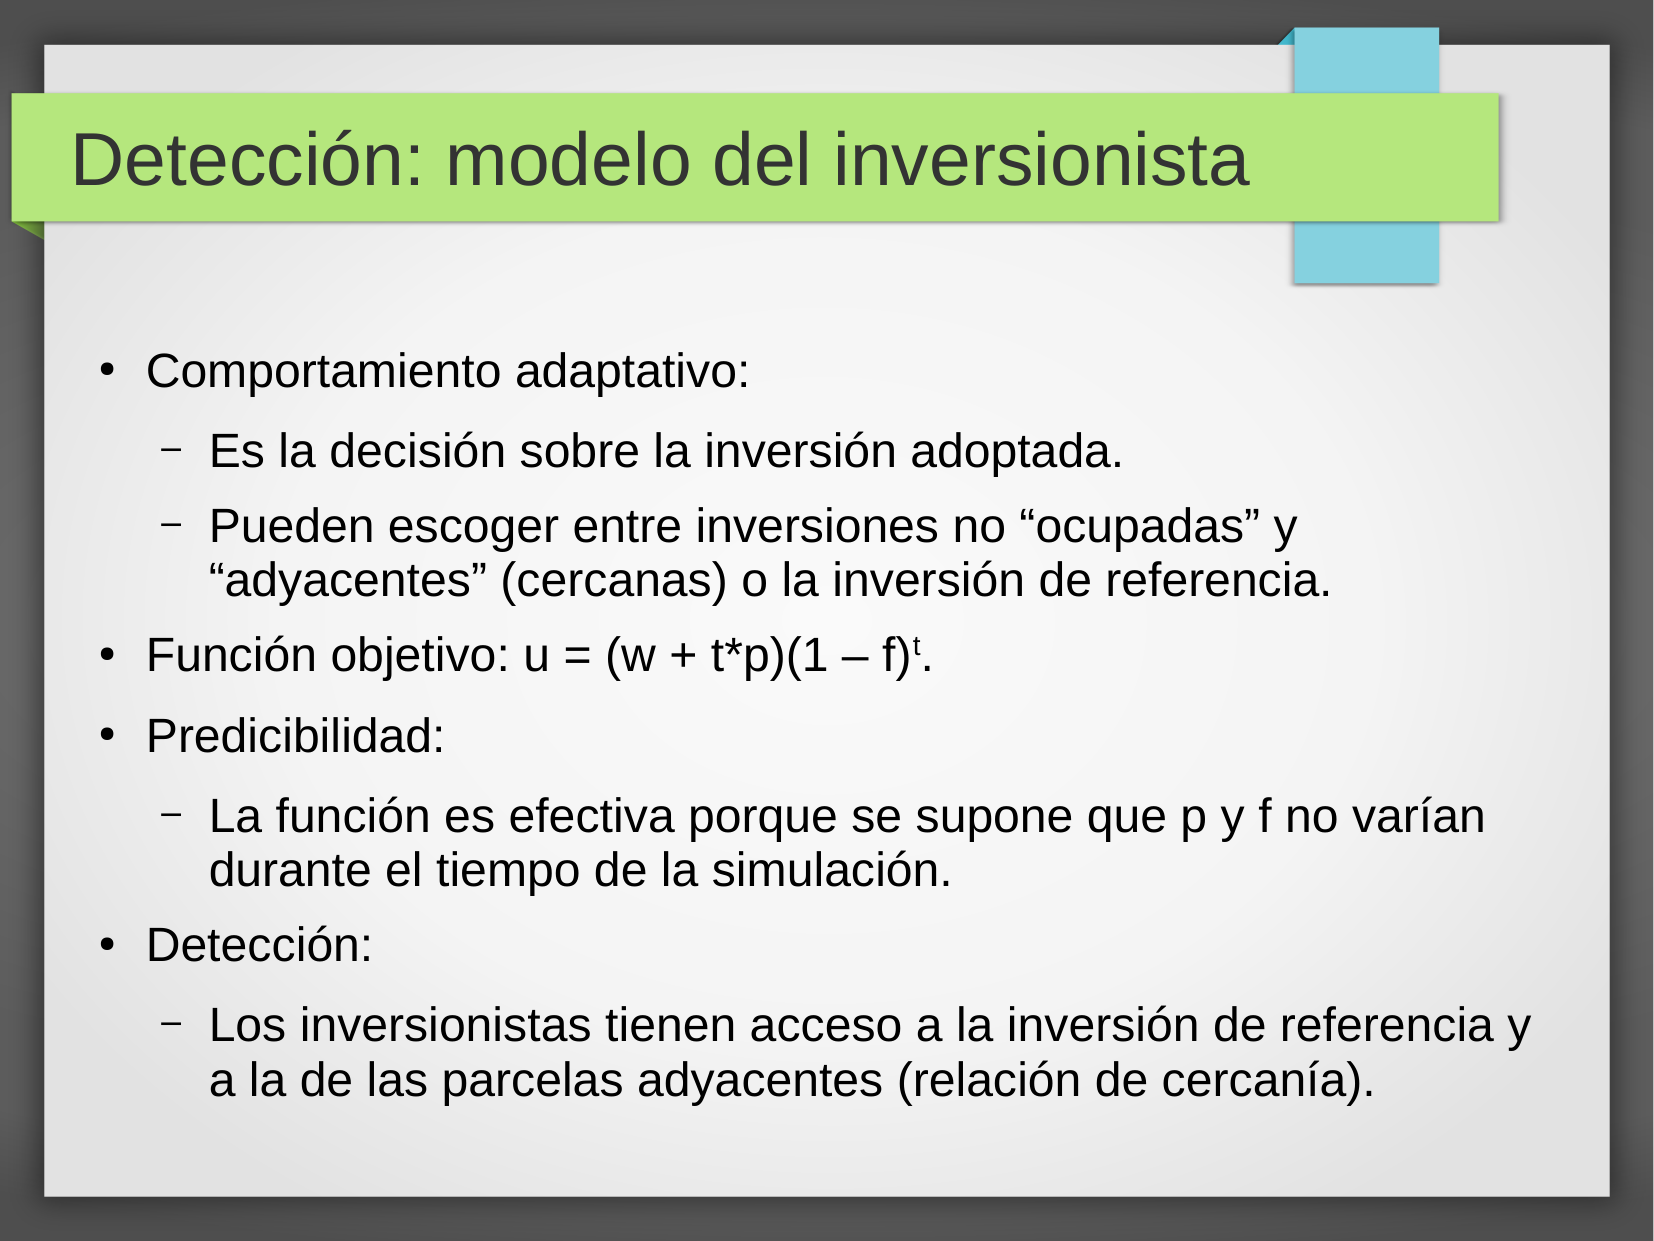

# Detección: modelo del inversionista
Comportamiento adaptativo:
Es la decisión sobre la inversión adoptada.
Pueden escoger entre inversiones no “ocupadas” y “adyacentes” (cercanas) o la inversión de referencia.
Función objetivo: u = (w + t*p)(1 – f)t.
Predicibilidad:
La función es efectiva porque se supone que p y f no varían durante el tiempo de la simulación.
Detección:
Los inversionistas tienen acceso a la inversión de referencia y a la de las parcelas adyacentes (relación de cercanía).